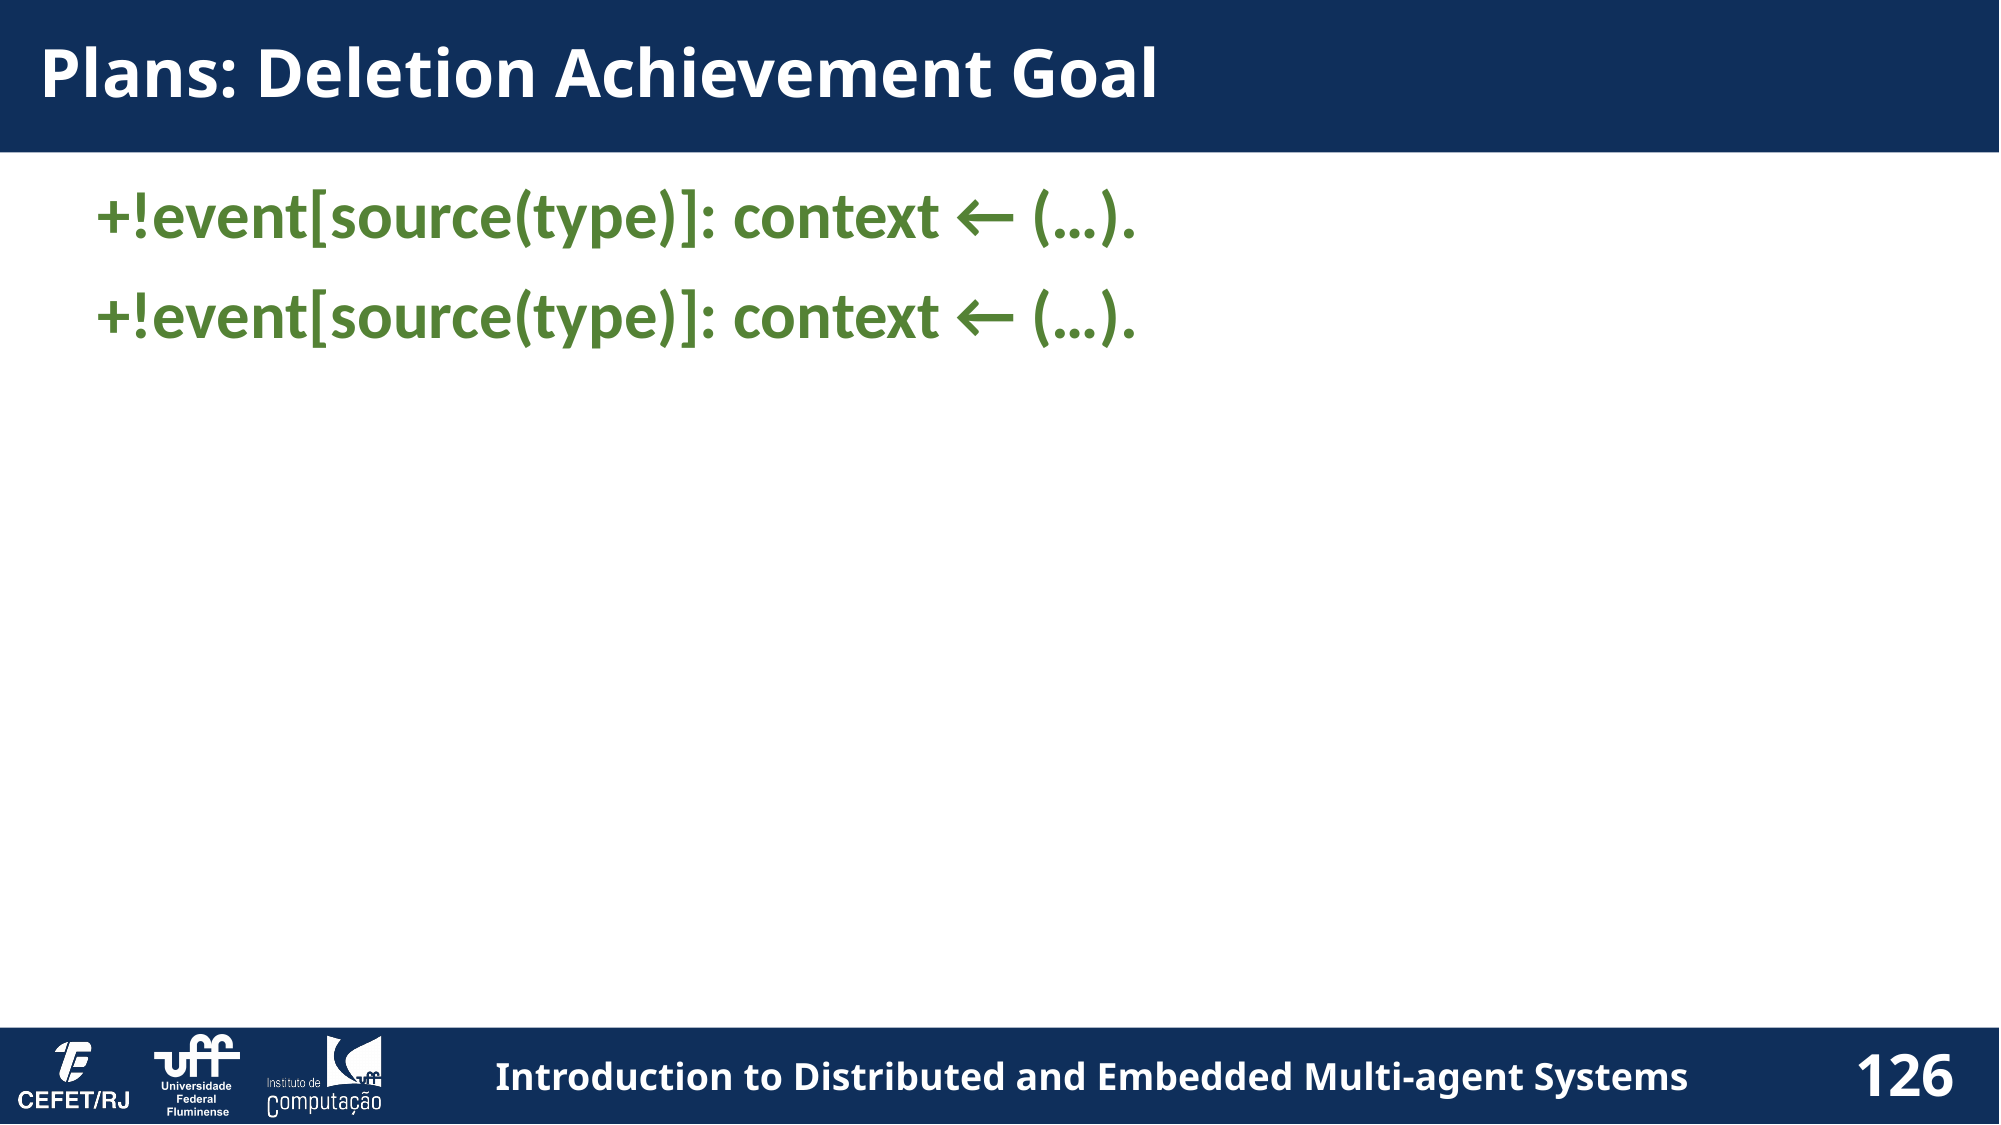

Plans: Deletion Achievement Goal
+!event[source(type)]: context ← (…).
+!event[source(type)]: context ← (…).